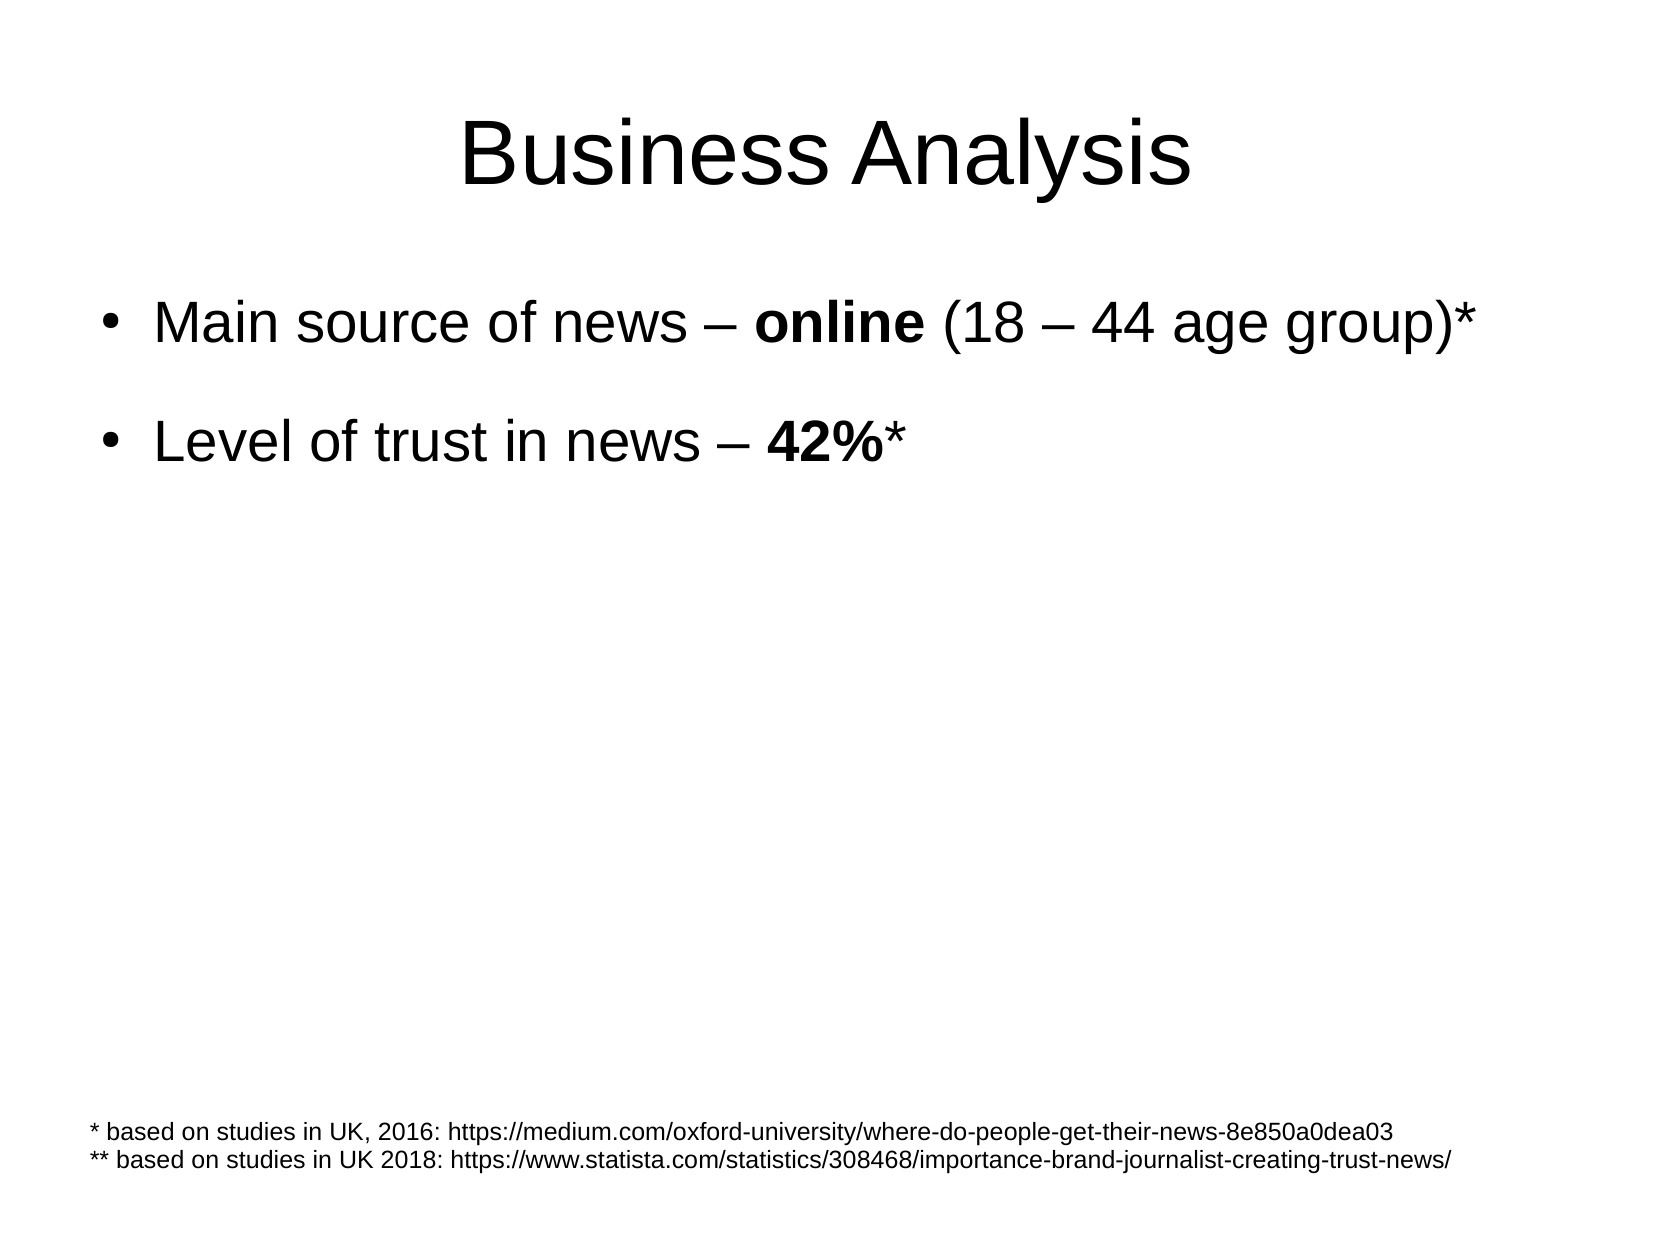

# Business Analysis
Main source of news – online (18 – 44 age group)*
Level of trust in news – 42%*
* based on studies in UK, 2016: https://medium.com/oxford-university/where-do-people-get-their-news-8e850a0dea03
** based on studies in UK 2018: https://www.statista.com/statistics/308468/importance-brand-journalist-creating-trust-news/